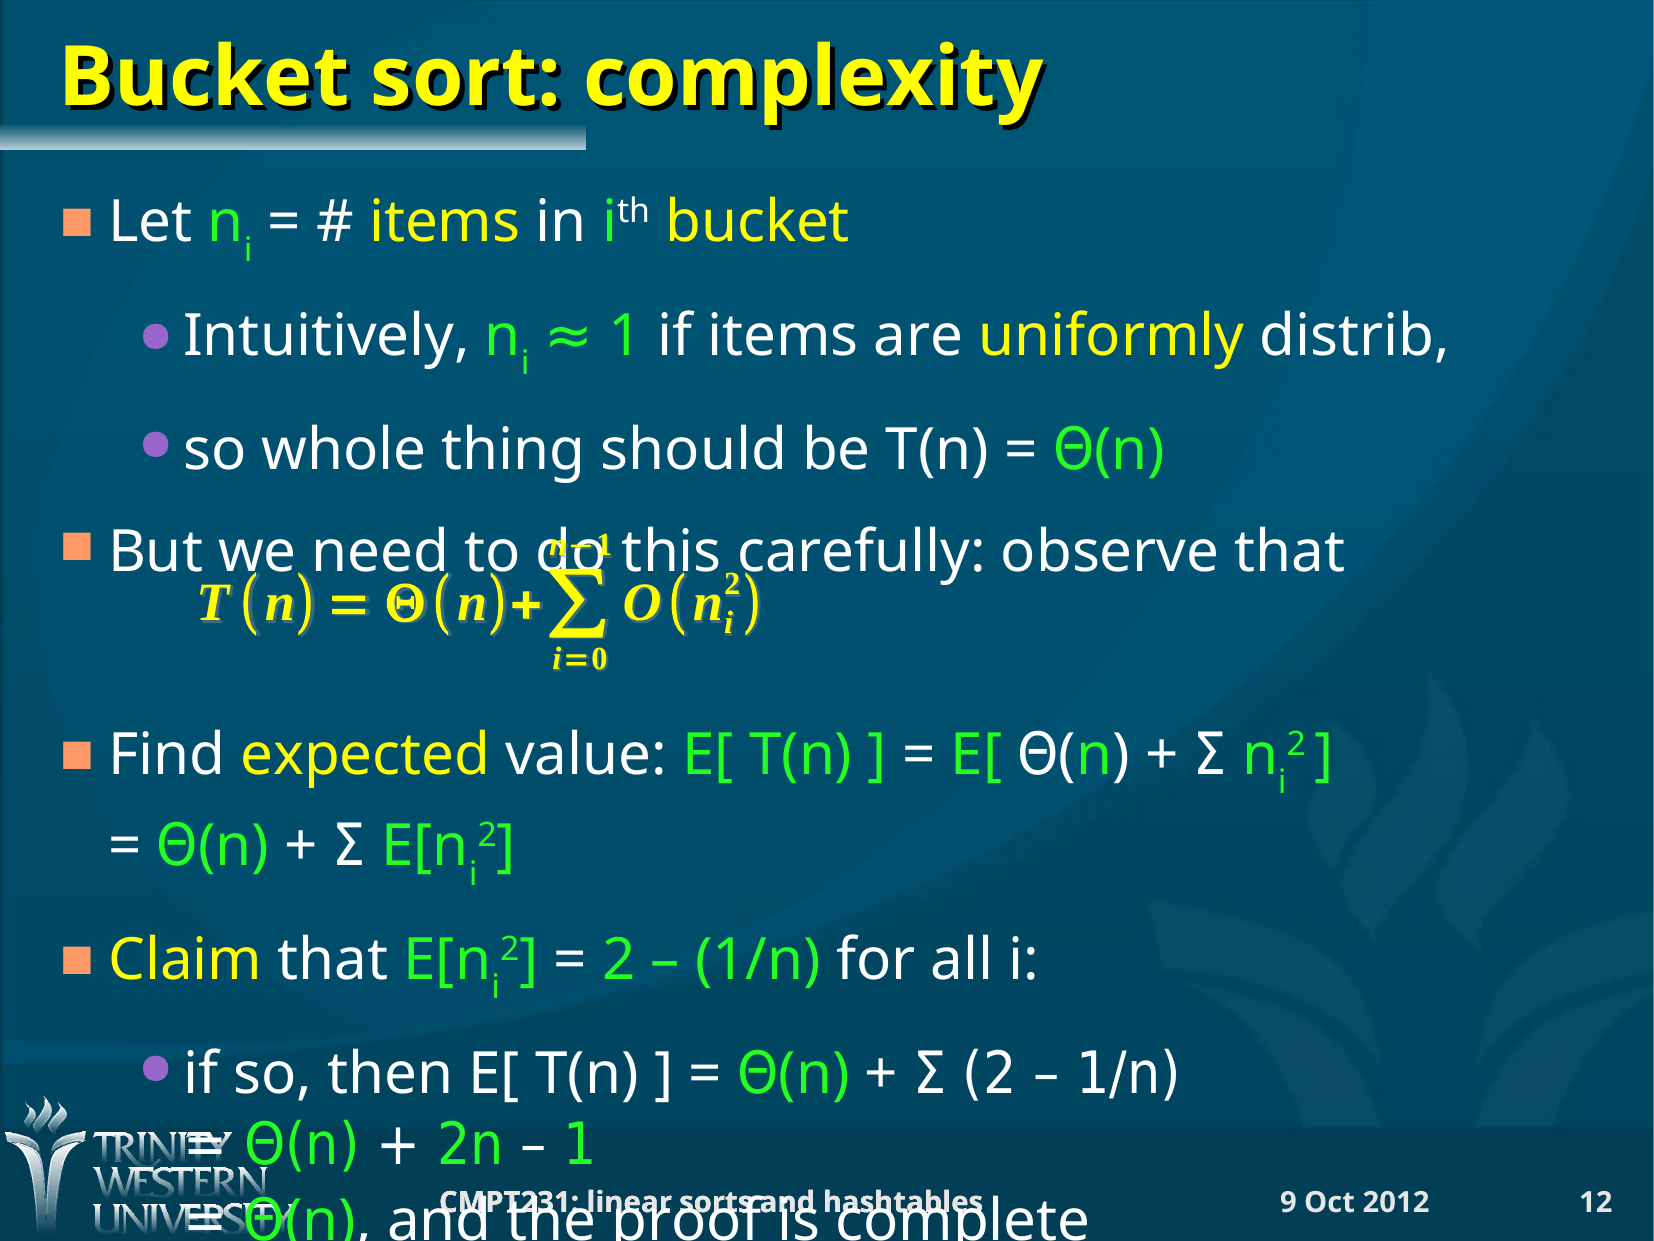

# Bucket sort: complexity
Let ni = # items in ith bucket
Intuitively, ni ≈ 1 if items are uniformly distrib,
so whole thing should be T(n) = Θ(n)
But we need to do this carefully: observe that
Find expected value: E[ T(n) ] = E[ Θ(n) + Σ ni2 ]
= Θ(n) + Σ E[ni2]
Claim that E[ni2] = 2 – (1/n) for all i:
if so, then E[ T(n) ] = Θ(n) + Σ (2 – 1/n)
= Θ(n) + 2n – 1
= Θ(n), and the proof is complete
CMPT231: linear sorts and hashtables
9 Oct 2012
12